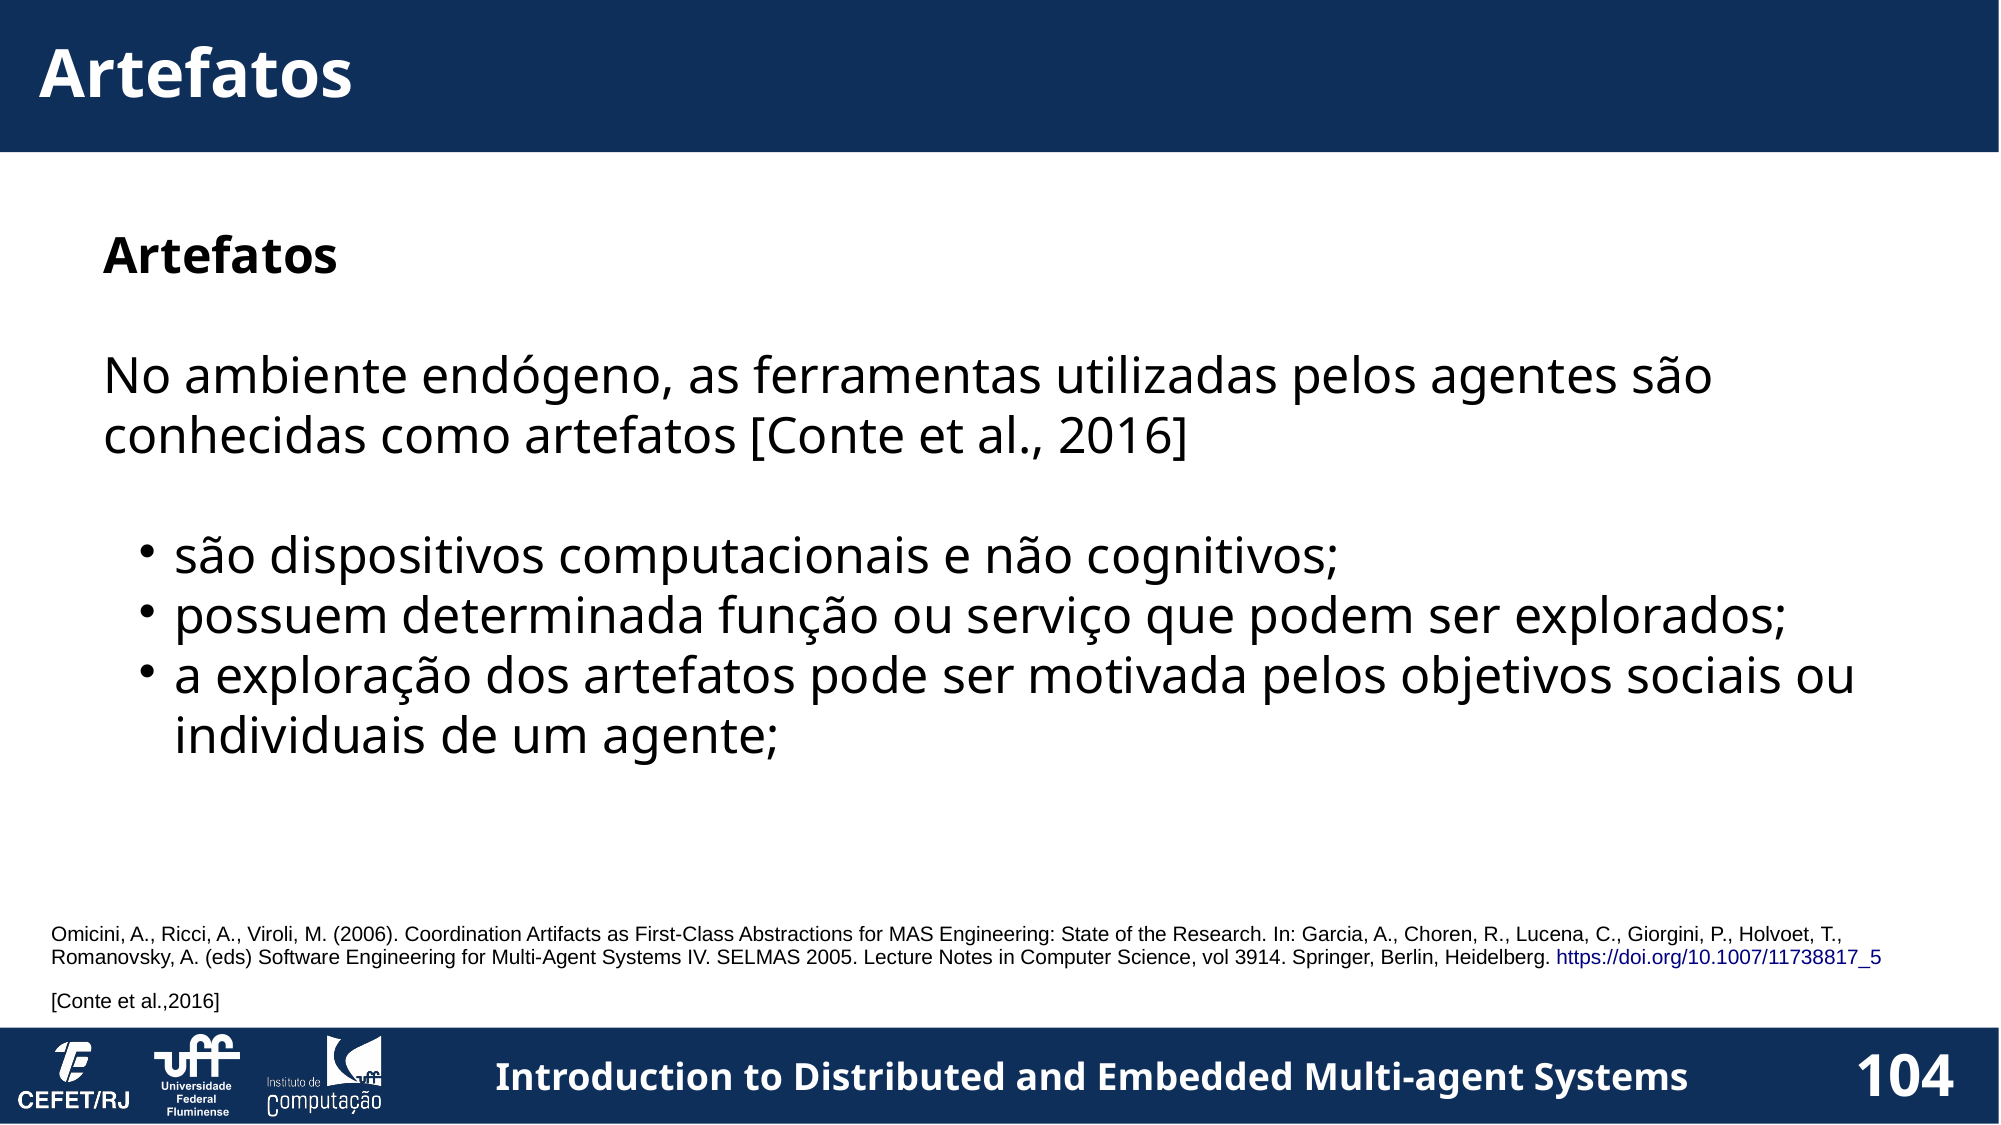

Artefatos
Artefatos
No ambiente endógeno, as ferramentas utilizadas pelos agentes são conhecidas como artefatos [Conte et al., 2016]
são dispositivos computacionais e não cognitivos;
possuem determinada função ou serviço que podem ser explorados;
a exploração dos artefatos pode ser motivada pelos objetivos sociais ou individuais de um agente;
Omicini, A., Ricci, A., Viroli, M. (2006). Coordination Artifacts as First-Class Abstractions for MAS Engineering: State of the Research. In: Garcia, A., Choren, R., Lucena, C., Giorgini, P., Holvoet, T., Romanovsky, A. (eds) Software Engineering for Multi-Agent Systems IV. SELMAS 2005. Lecture Notes in Computer Science, vol 3914. Springer, Berlin, Heidelberg. https://doi.org/10.1007/11738817_5
[Conte et al.,2016]